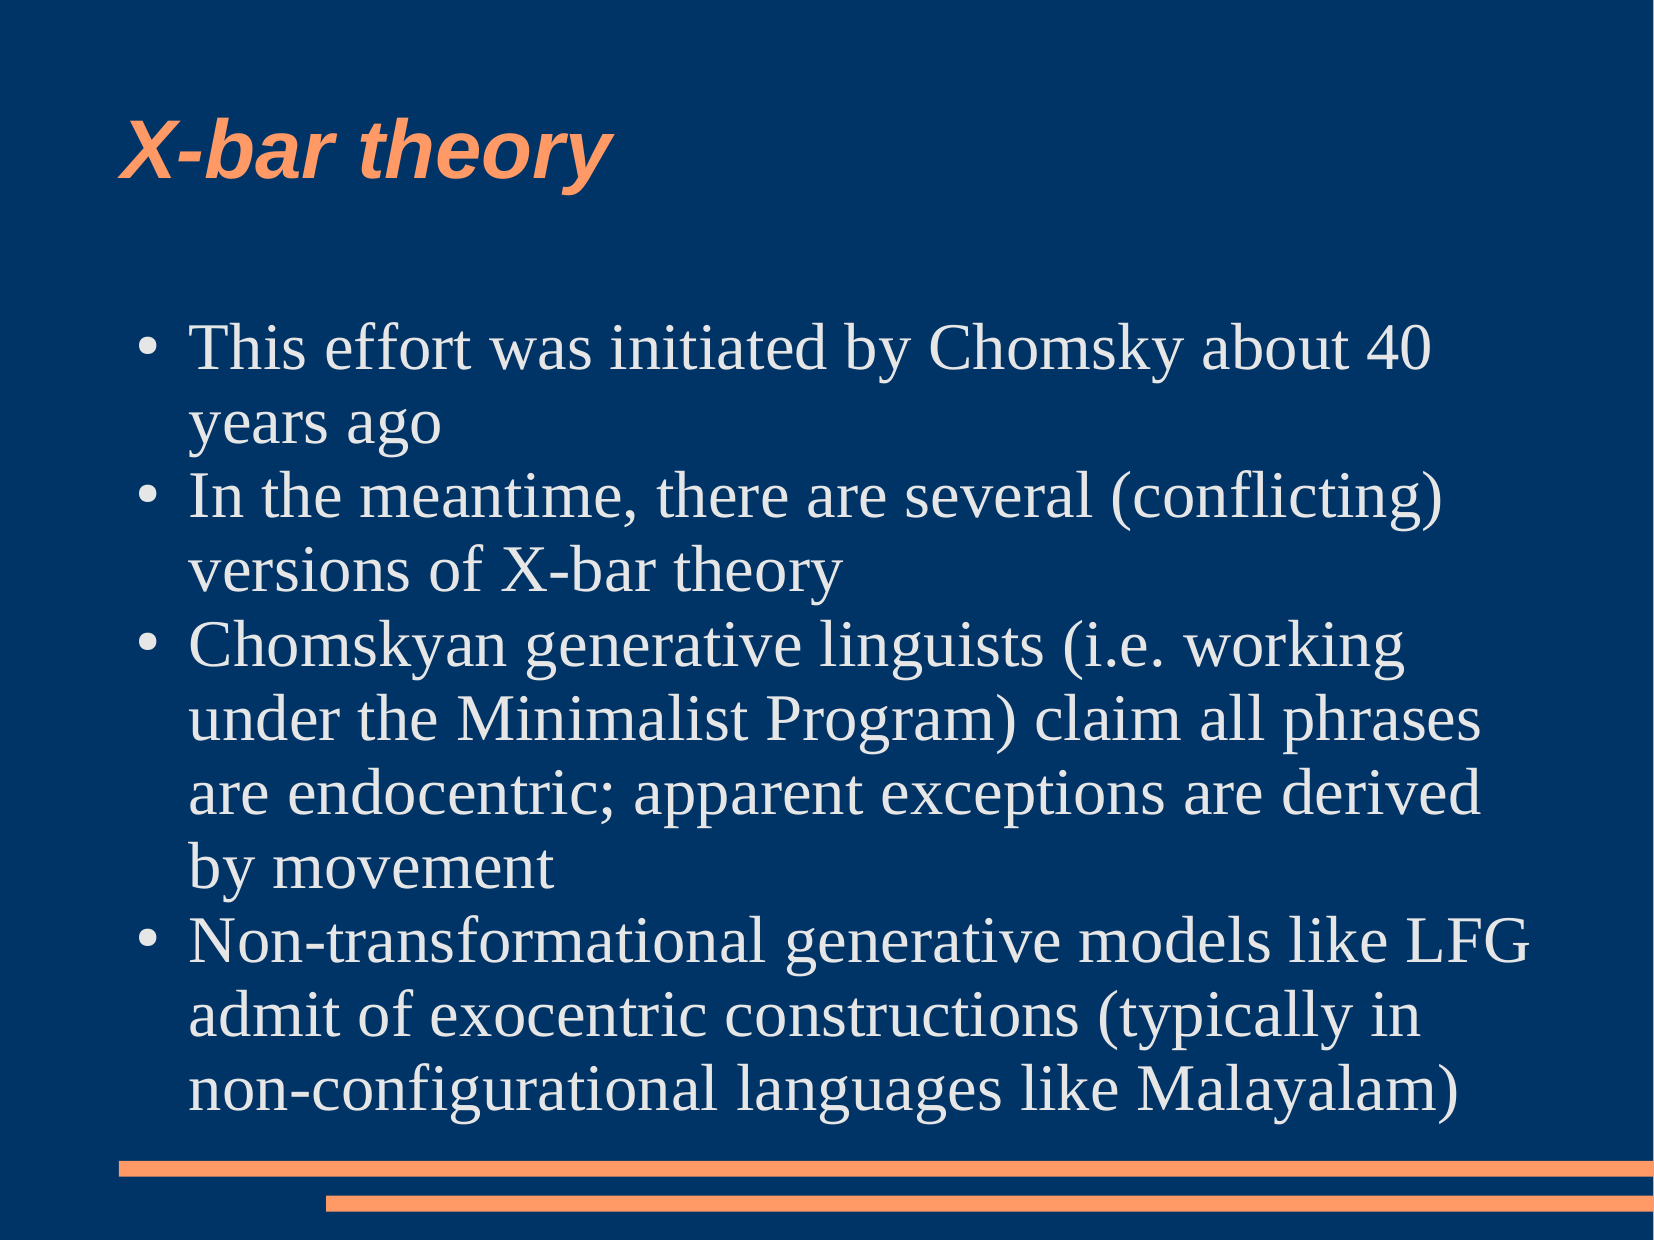

# X-bar theory
This effort was initiated by Chomsky about 40 years ago
In the meantime, there are several (conflicting) versions of X-bar theory
Chomskyan generative linguists (i.e. working under the Minimalist Program) claim all phrases are endocentric; apparent exceptions are derived by movement
Non-transformational generative models like LFG admit of exocentric constructions (typically in non-configurational languages like Malayalam)